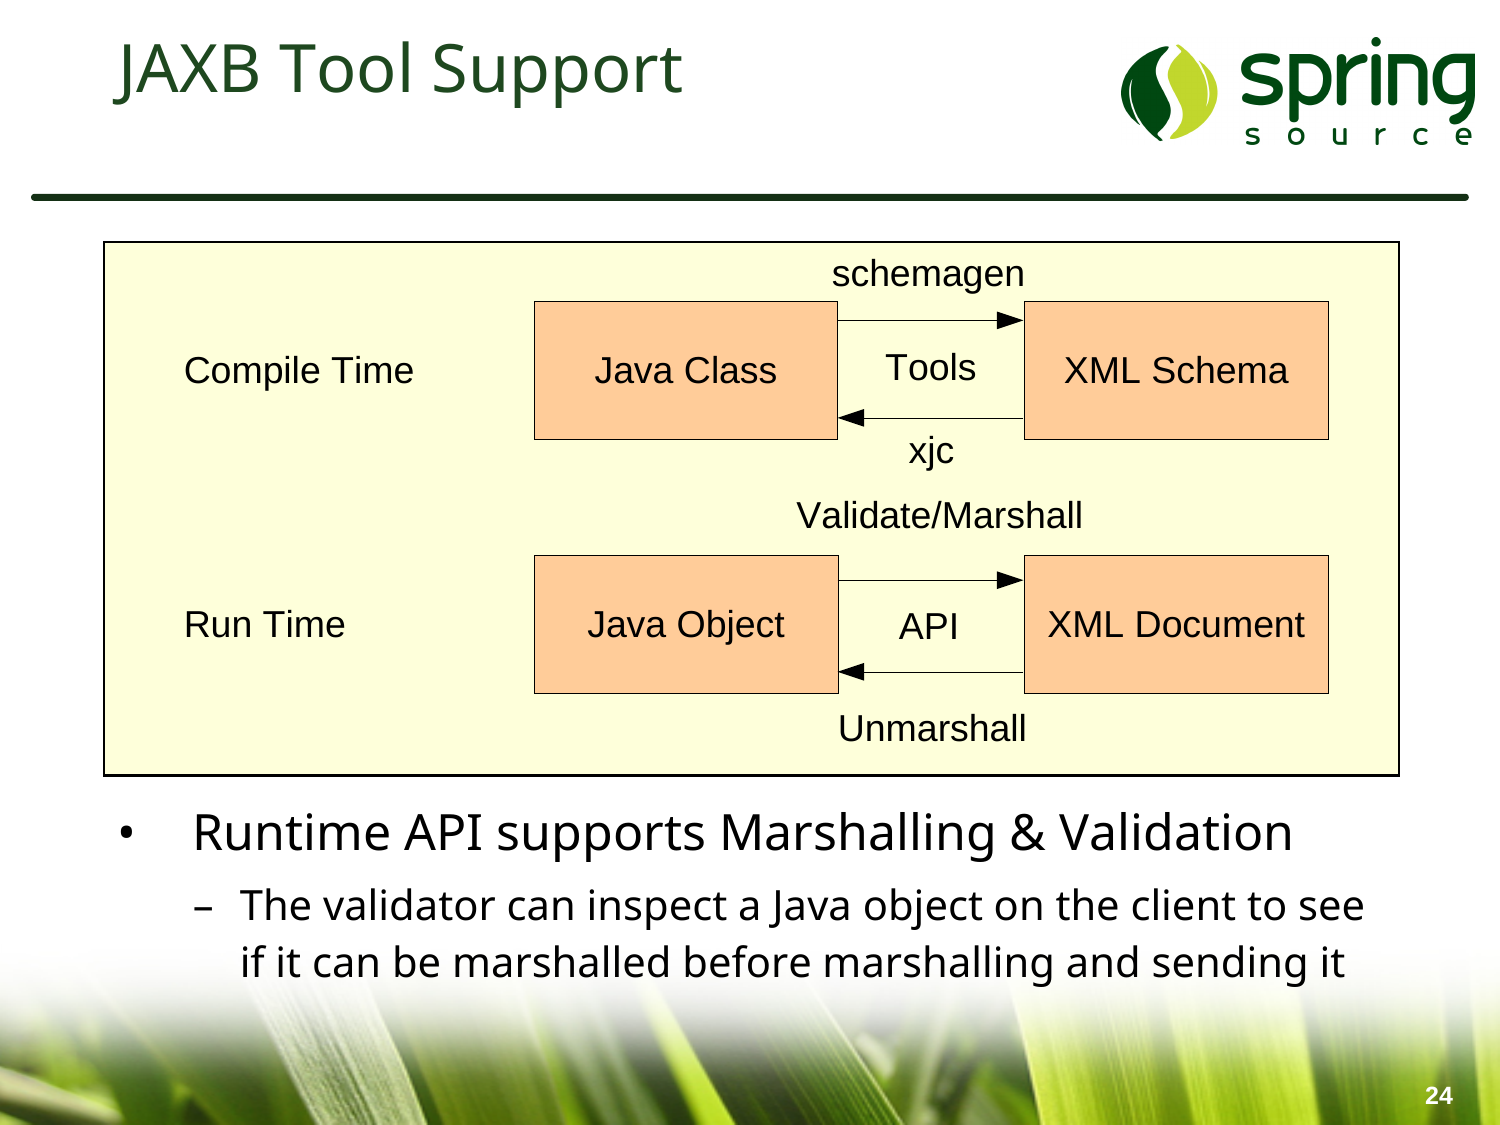

# JAXB Tool Support
schemagen
Java Class
XML Schema
Tools
Compile Time
xjc
Validate/Marshall
Java Object
XML Document
Run Time
API
Unmarshall
Runtime API supports Marshalling & Validation
The validator can inspect a Java object on the client to see if it can be marshalled before marshalling and sending it